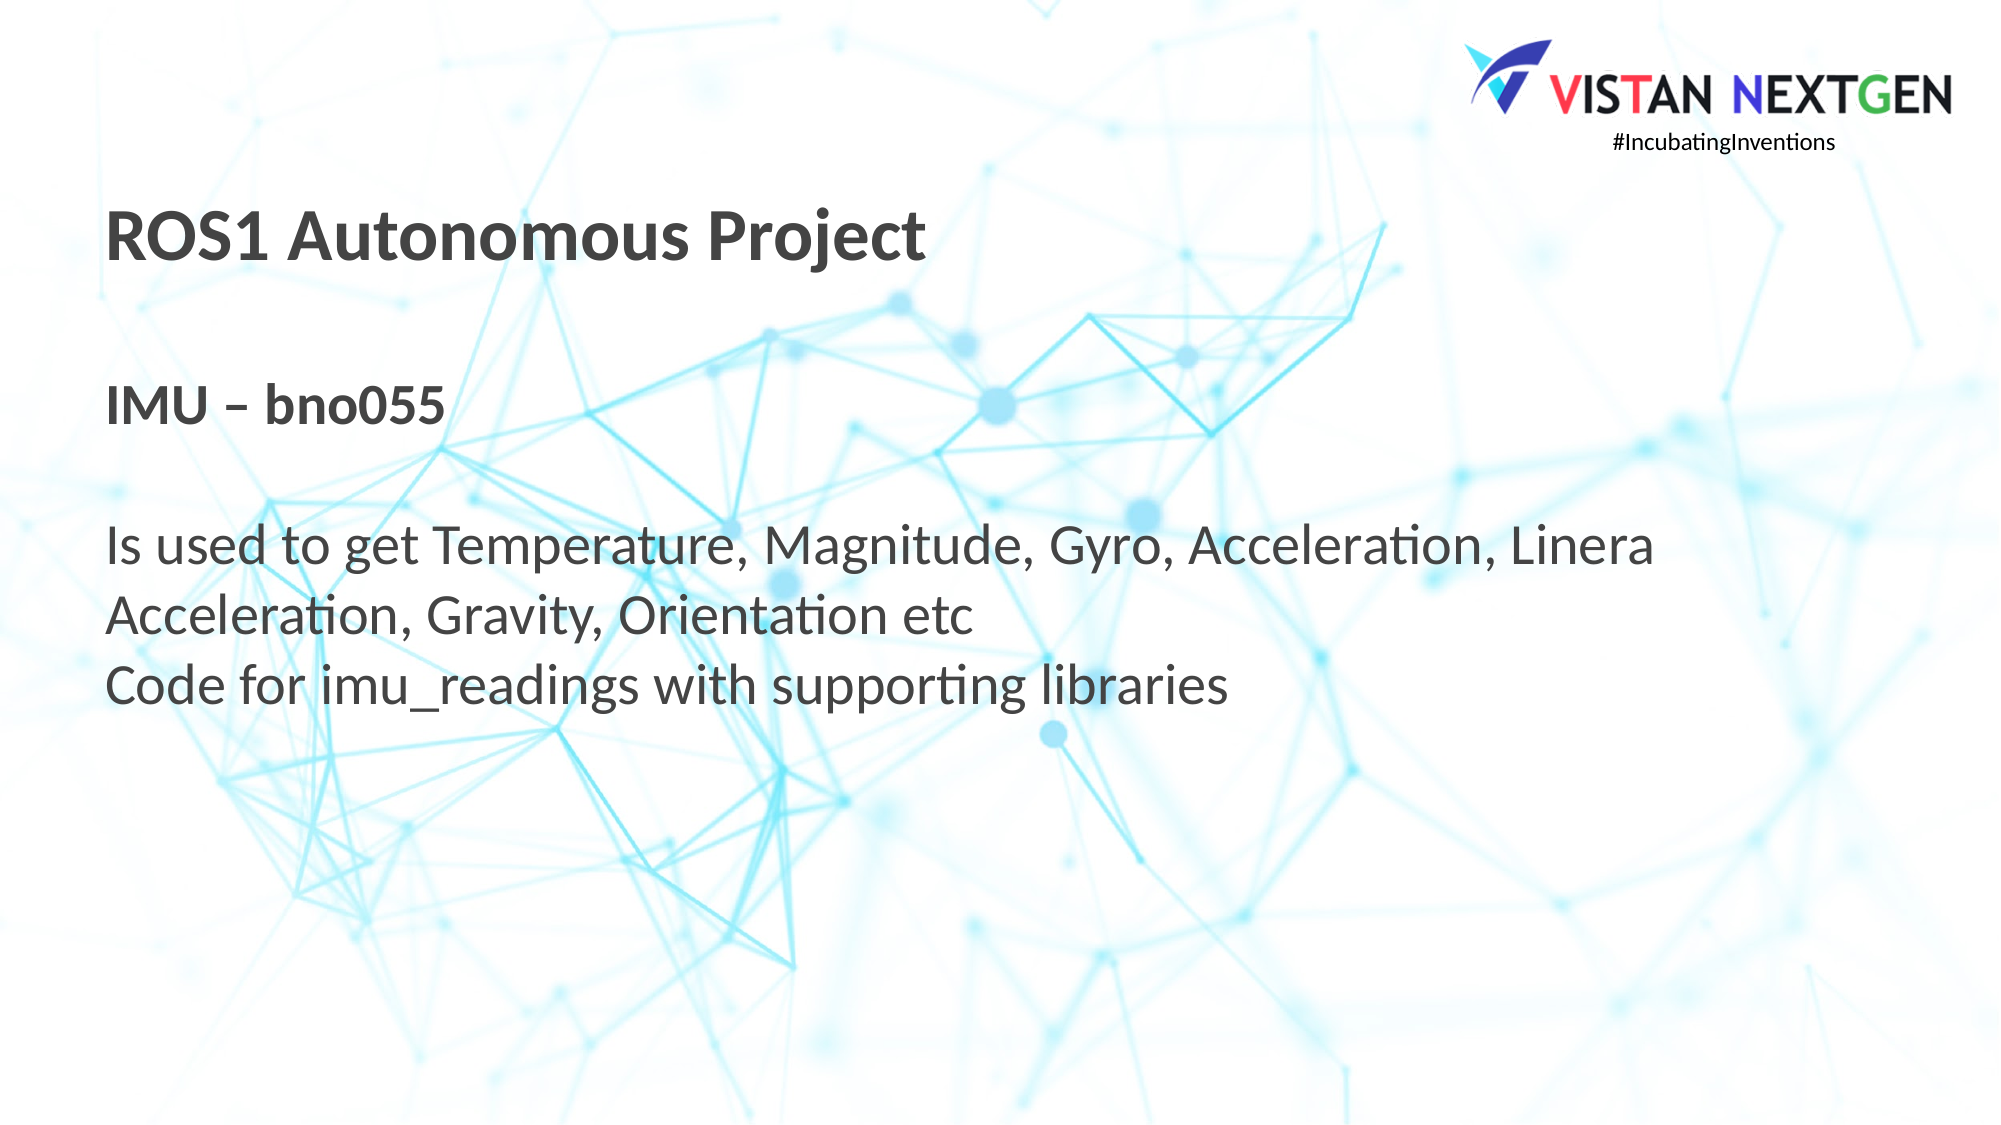

#IncubatingInventions
ROS1 Autonomous Project
IMU – bno055
Is used to get Temperature, Magnitude, Gyro, Acceleration, Linera Acceleration, Gravity, Orientation etc
Code for imu_readings with supporting libraries